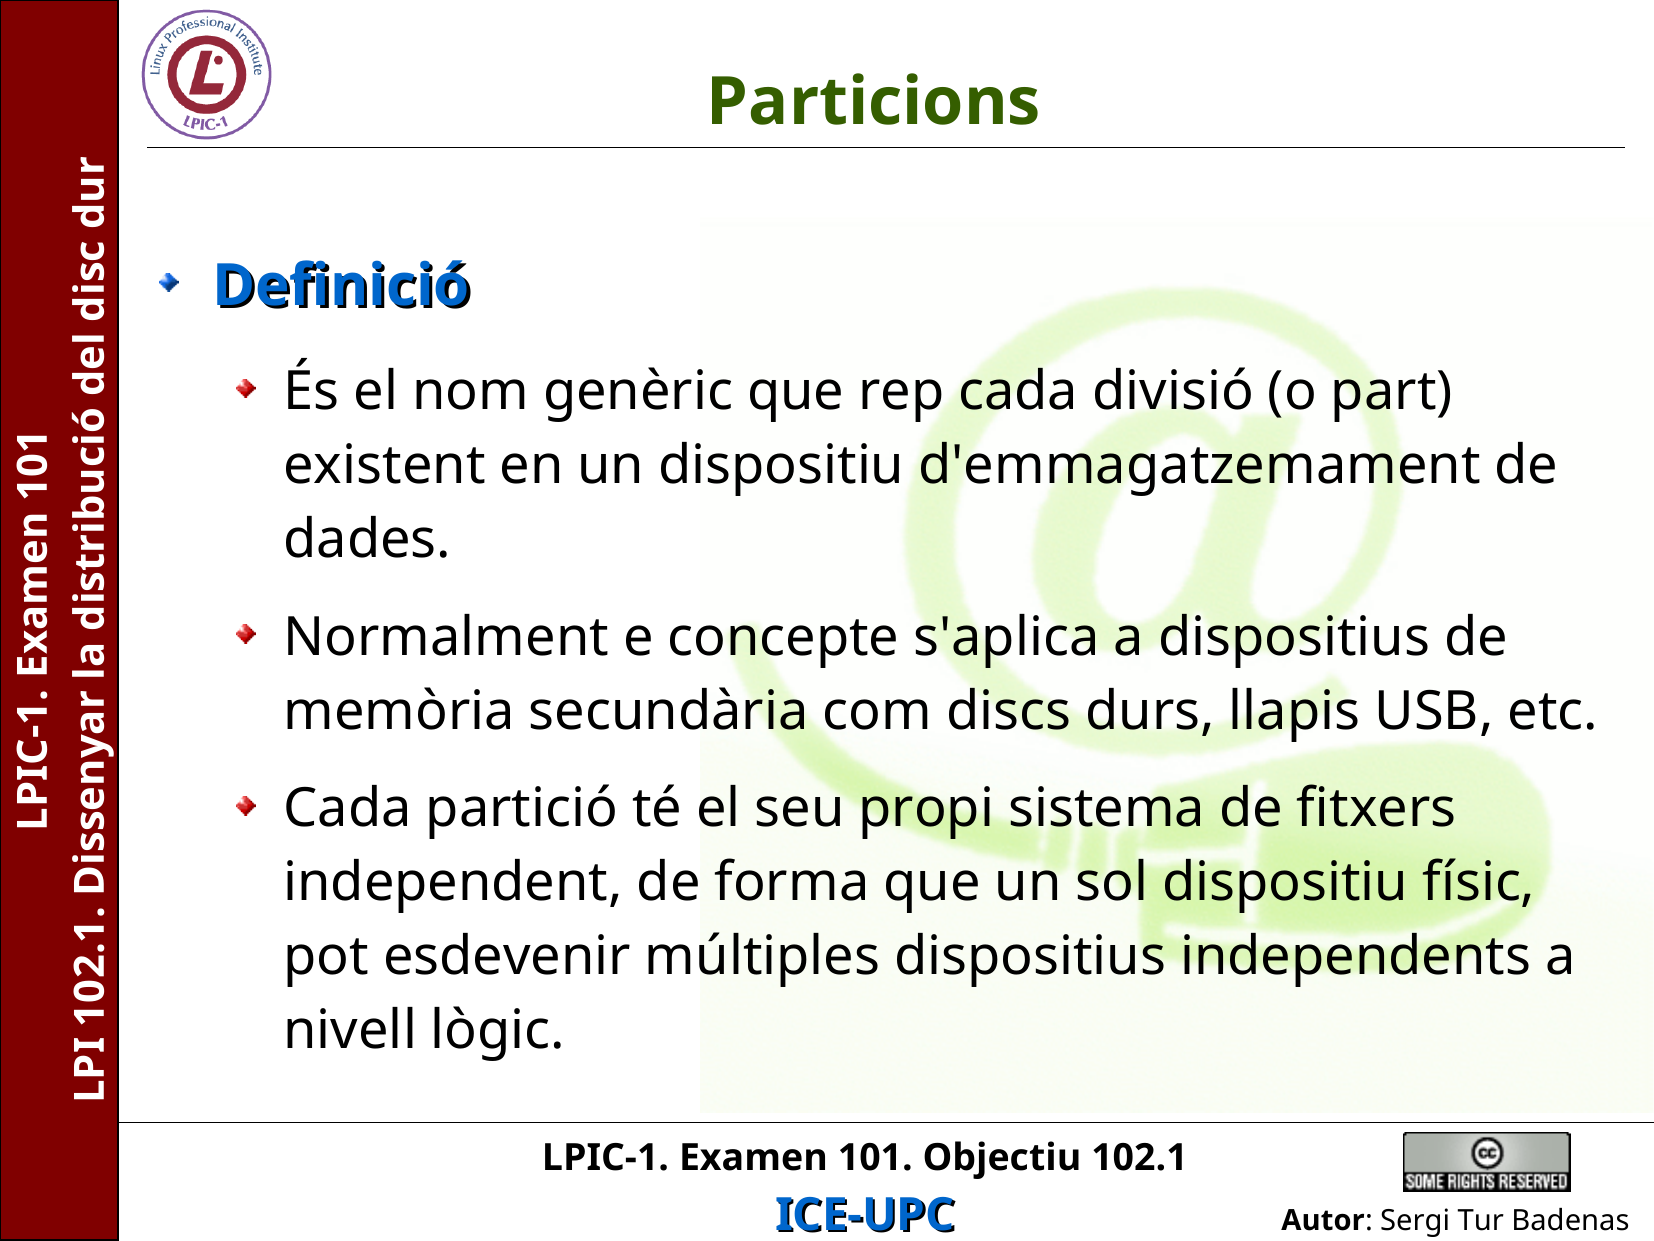

# Particions
Definició
És el nom genèric que rep cada divisió (o part) existent en un dispositiu d'emmagatzemament de dades.
Normalment e concepte s'aplica a dispositius de memòria secundària com discs durs, llapis USB, etc.
Cada partició té el seu propi sistema de fitxers independent, de forma que un sol dispositiu físic, pot esdevenir múltiples dispositius independents a nivell lògic.